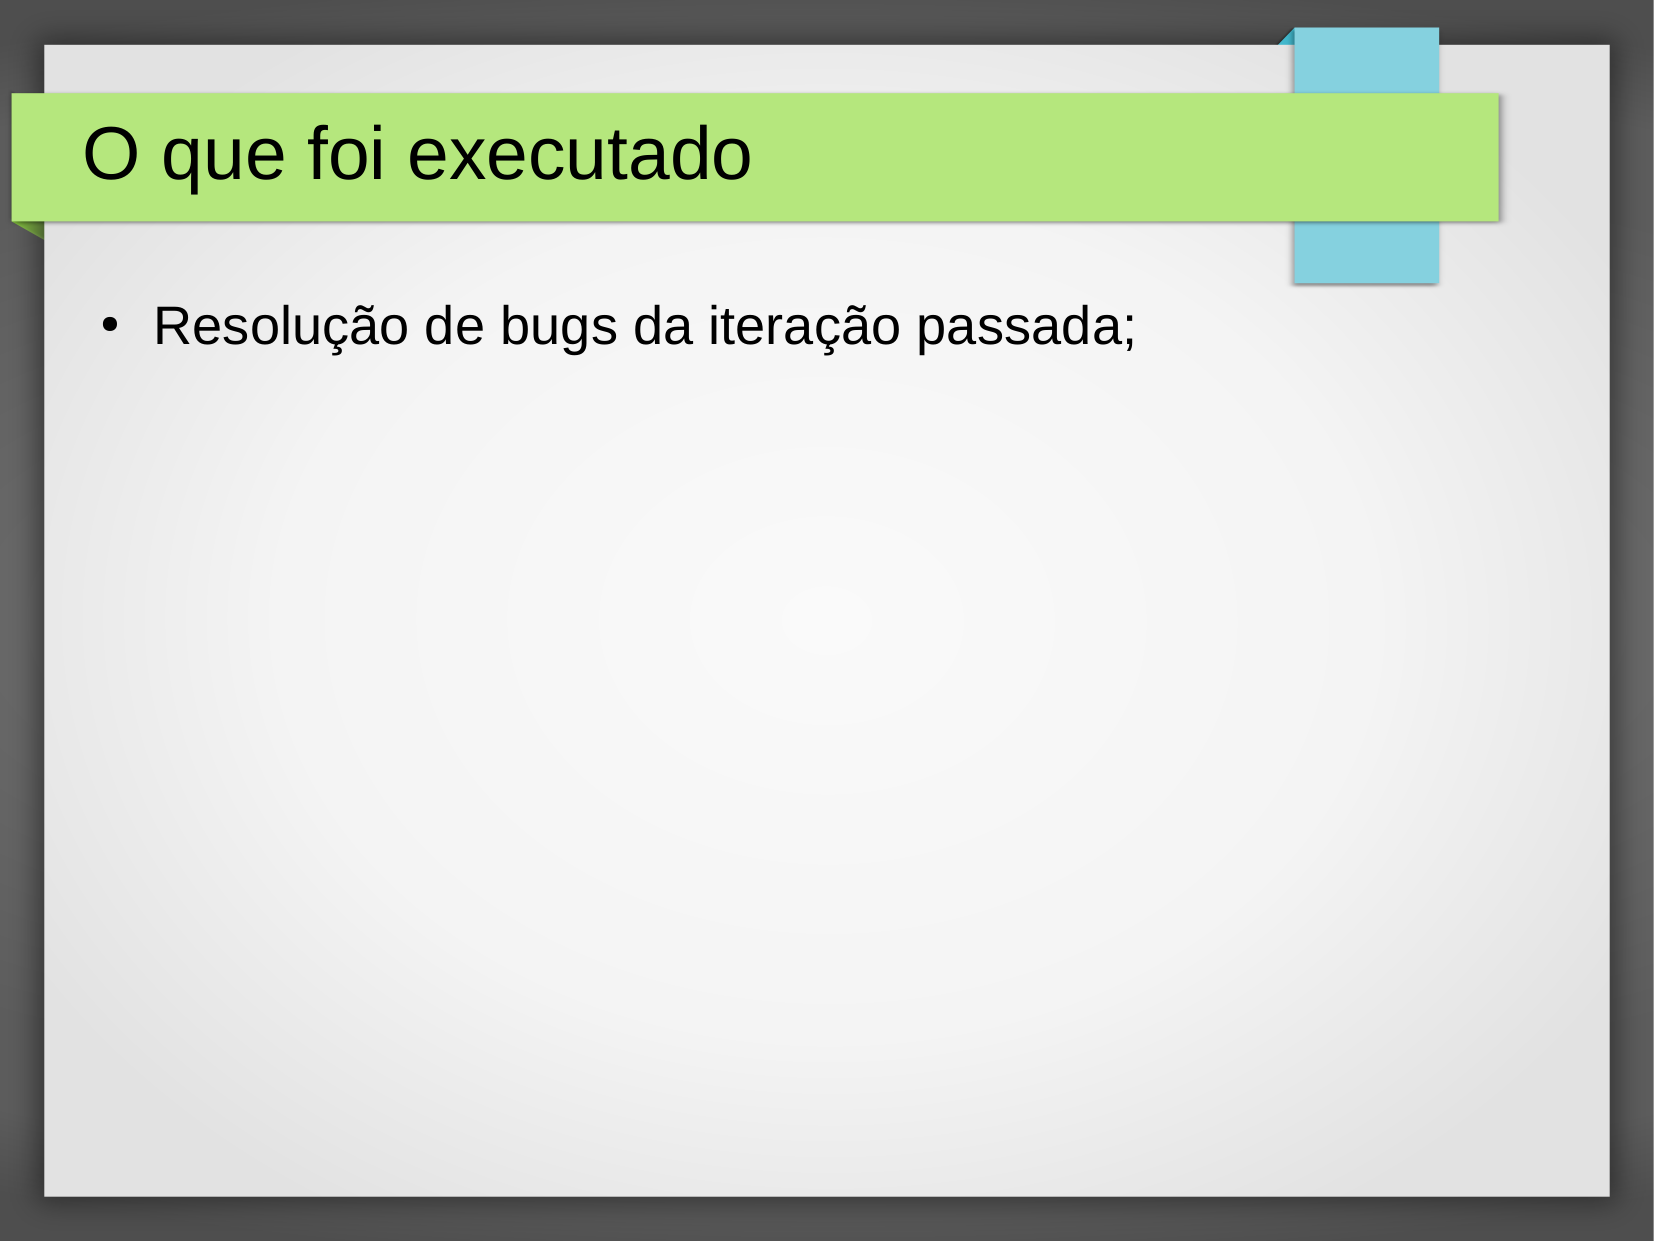

# O que foi executado
Resolução de bugs da iteração passada;